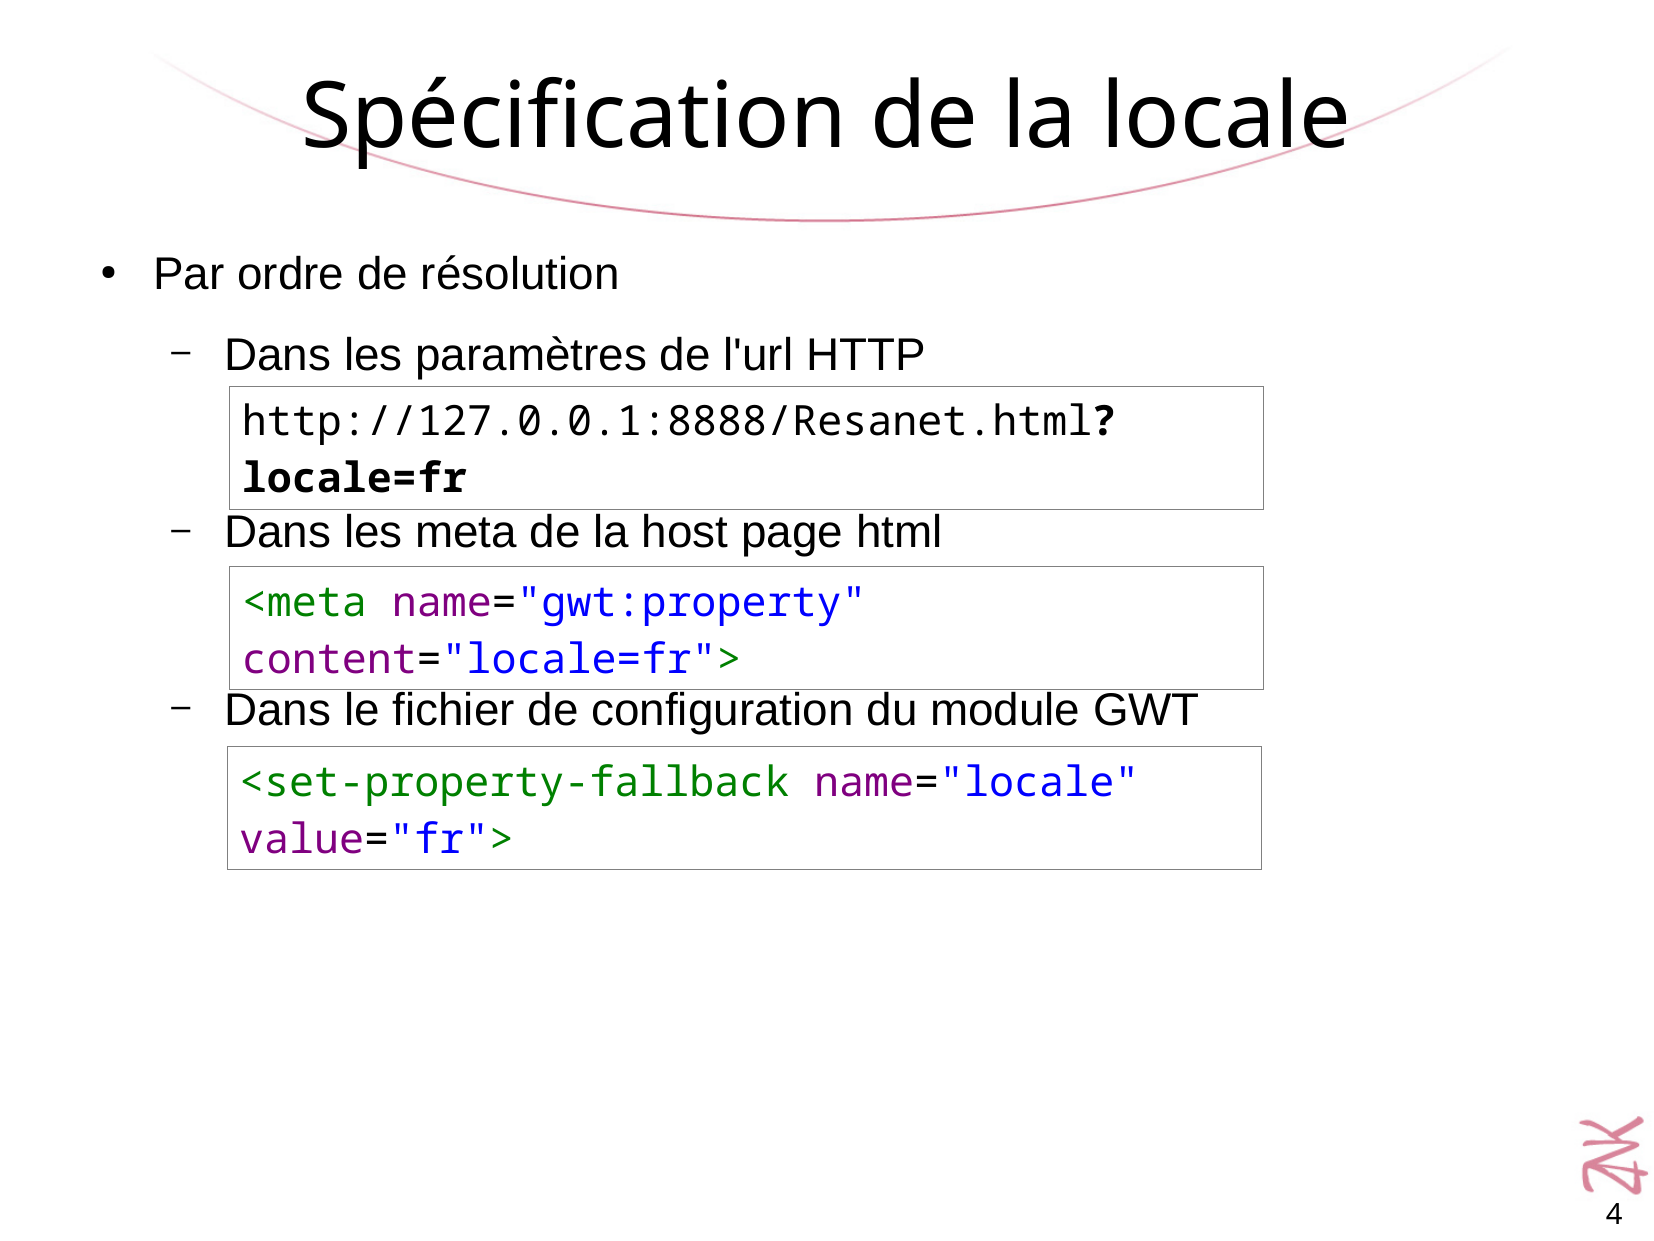

# Spécification de la locale
Par ordre de résolution
Dans les paramètres de l'url HTTP
Dans les meta de la host page html
Dans le fichier de configuration du module GWT
http://127.0.0.1:8888/Resanet.html?locale=fr
<meta name="gwt:property" content="locale=fr">
<set-property-fallback name="locale" value="fr">
4